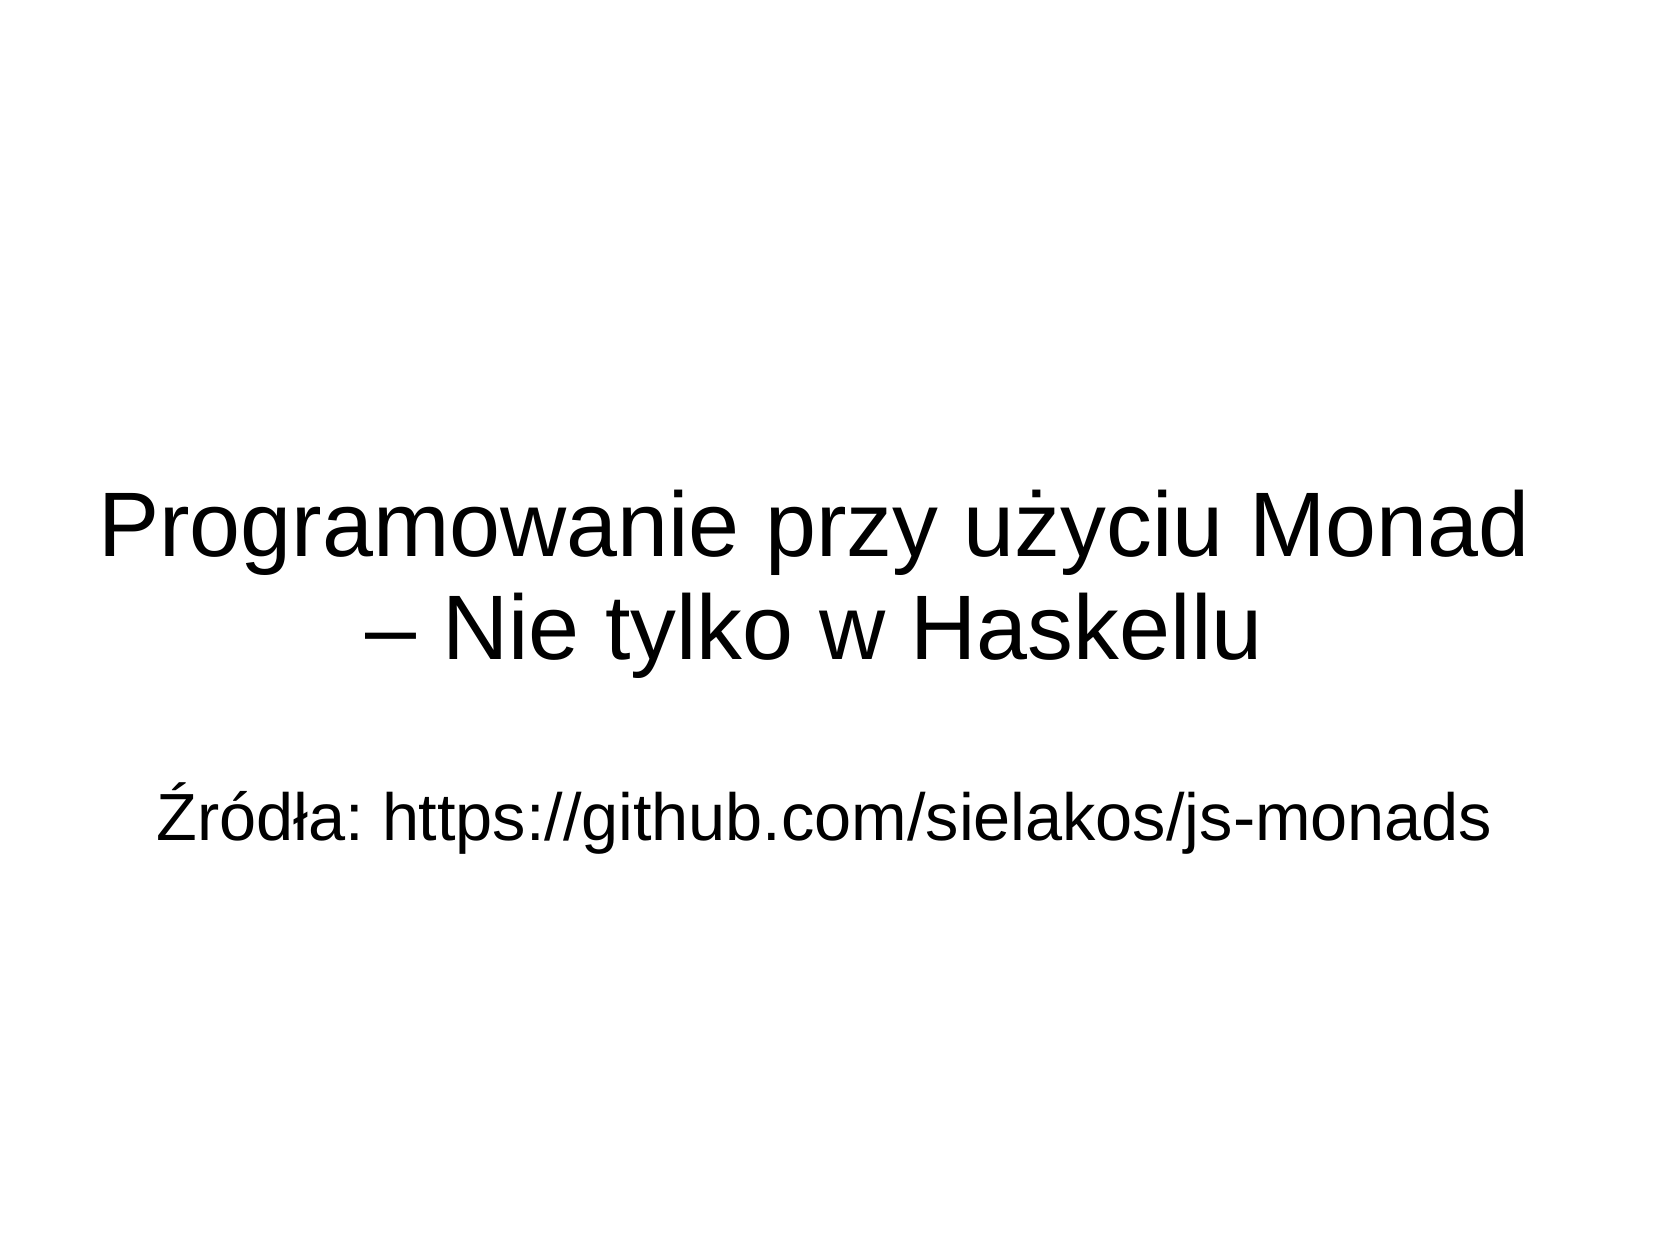

# Programowanie przy użyciu Monad – Nie tylko w Haskellu
Źródła: https://github.com/sielakos/js-monads